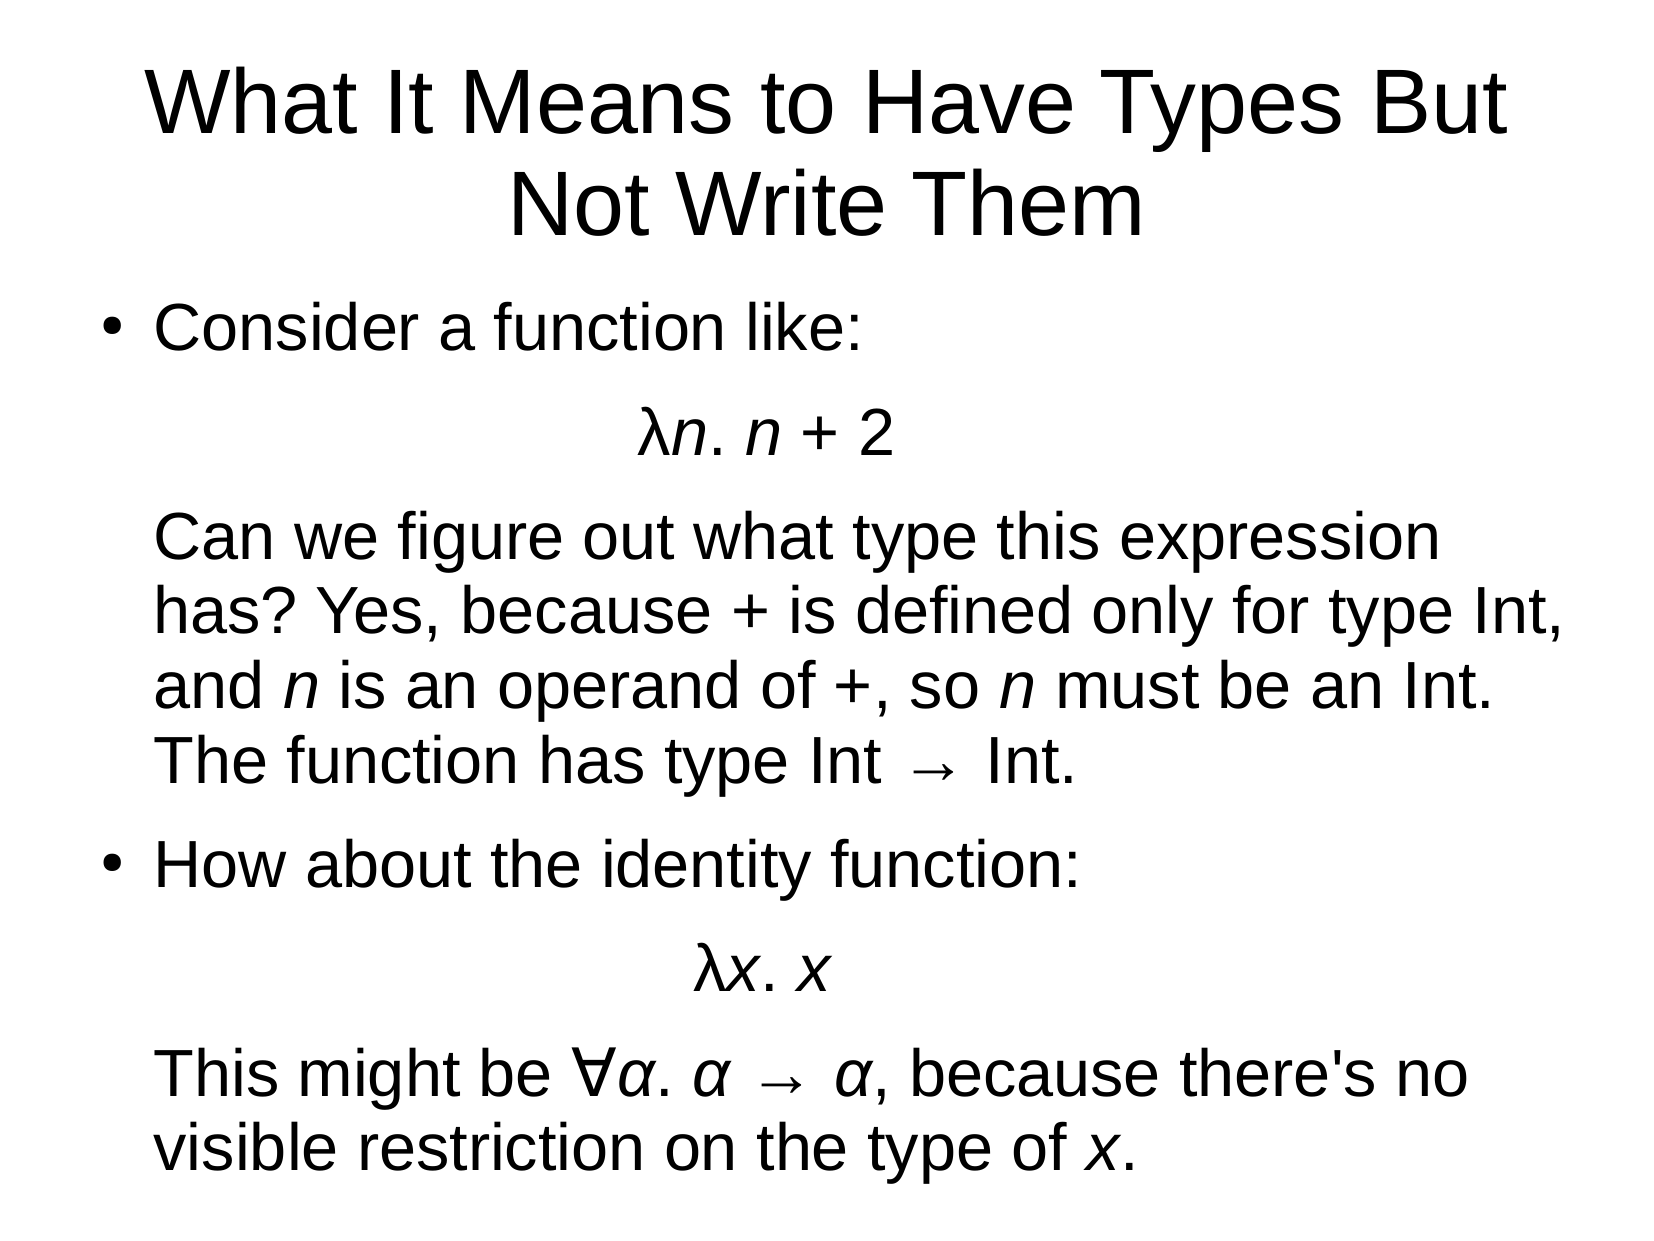

# What It Means to Have Types But Not Write Them
Consider a function like:
 λn. n + 2
Can we figure out what type this expression has? Yes, because + is defined only for type Int, and n is an operand of +, so n must be an Int. The function has type Int → Int.
How about the identity function:
 λx. x
This might be ∀α. α → α, because there's no visible restriction on the type of x.